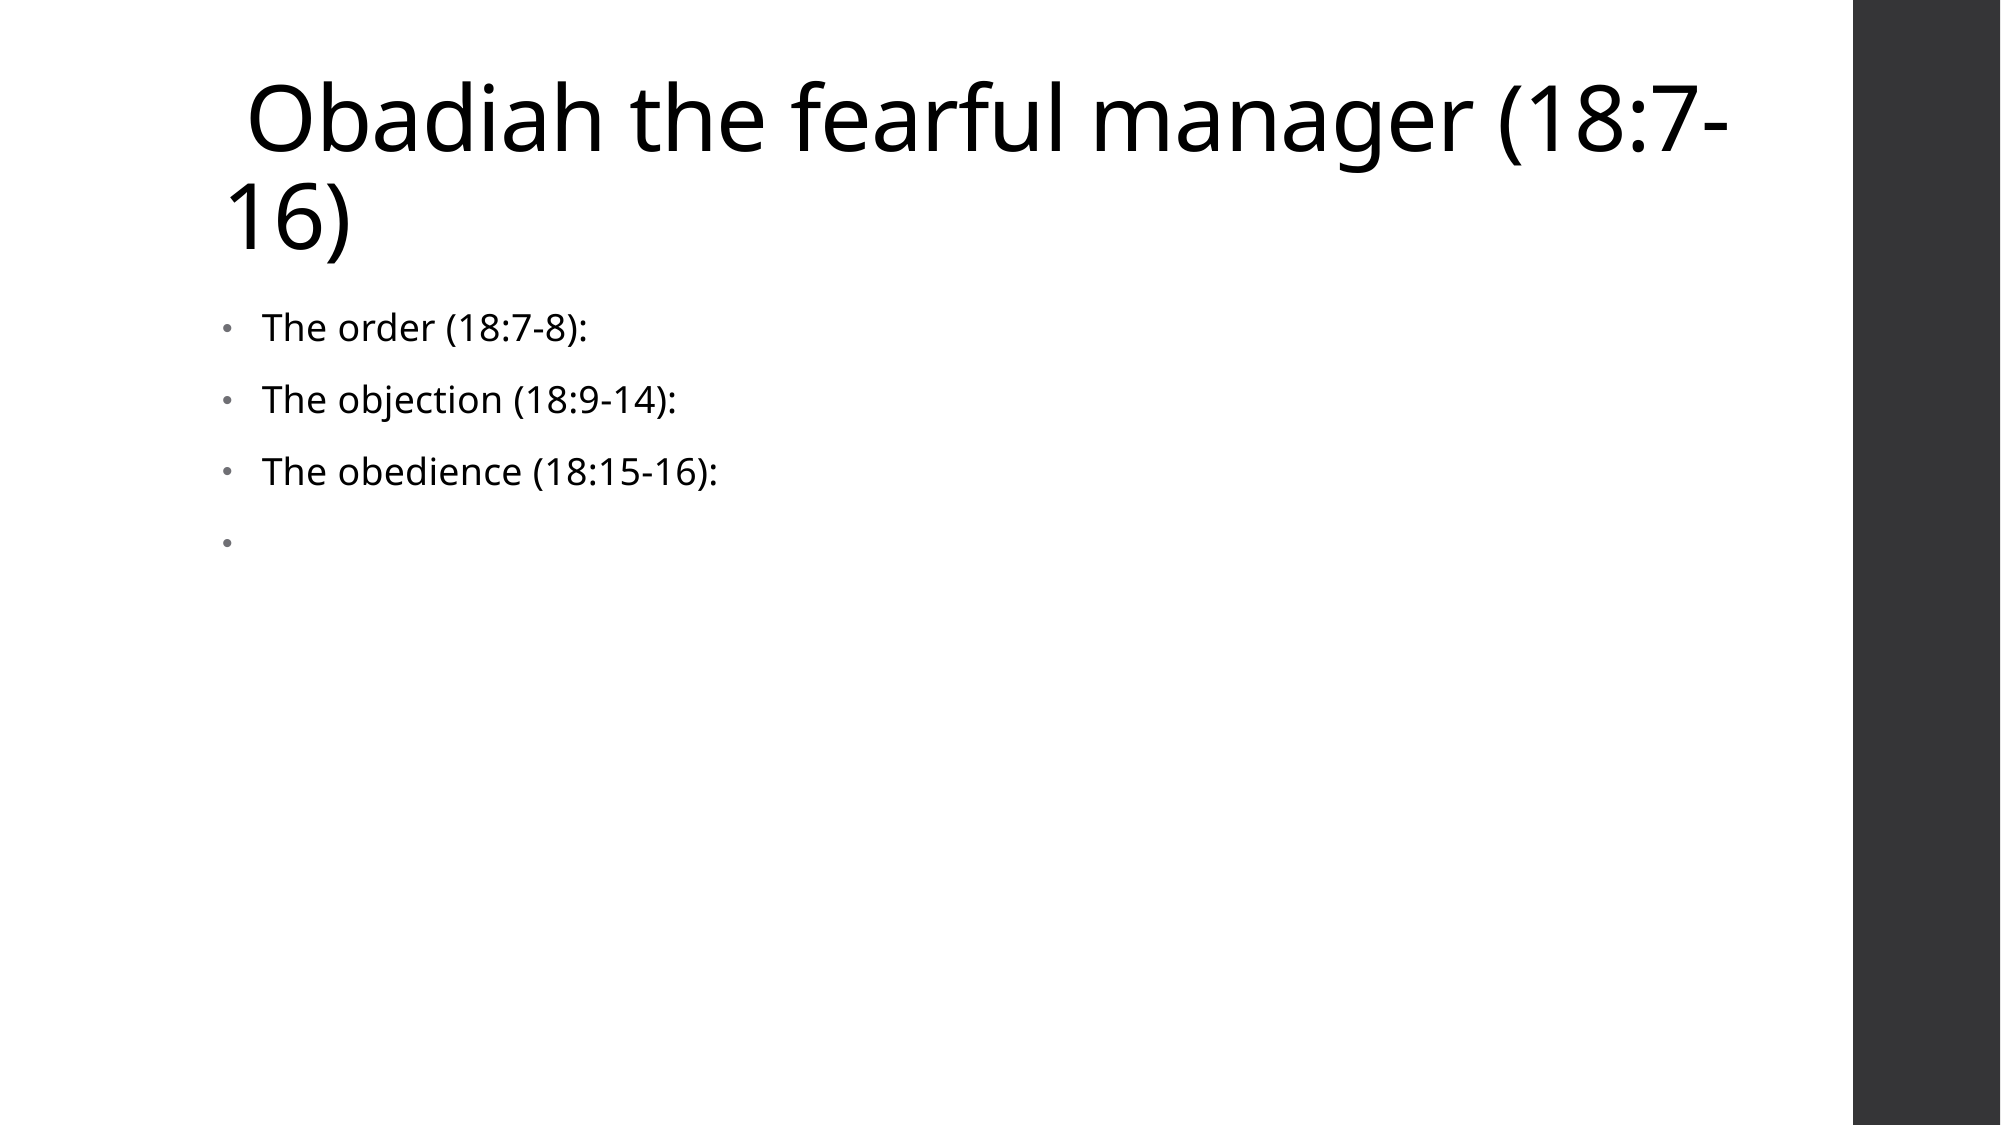

# Obadiah the fearful manager (18:7-16)
 The order (18:7-8):
 The objection (18:9-14):
 The obedience (18:15-16):